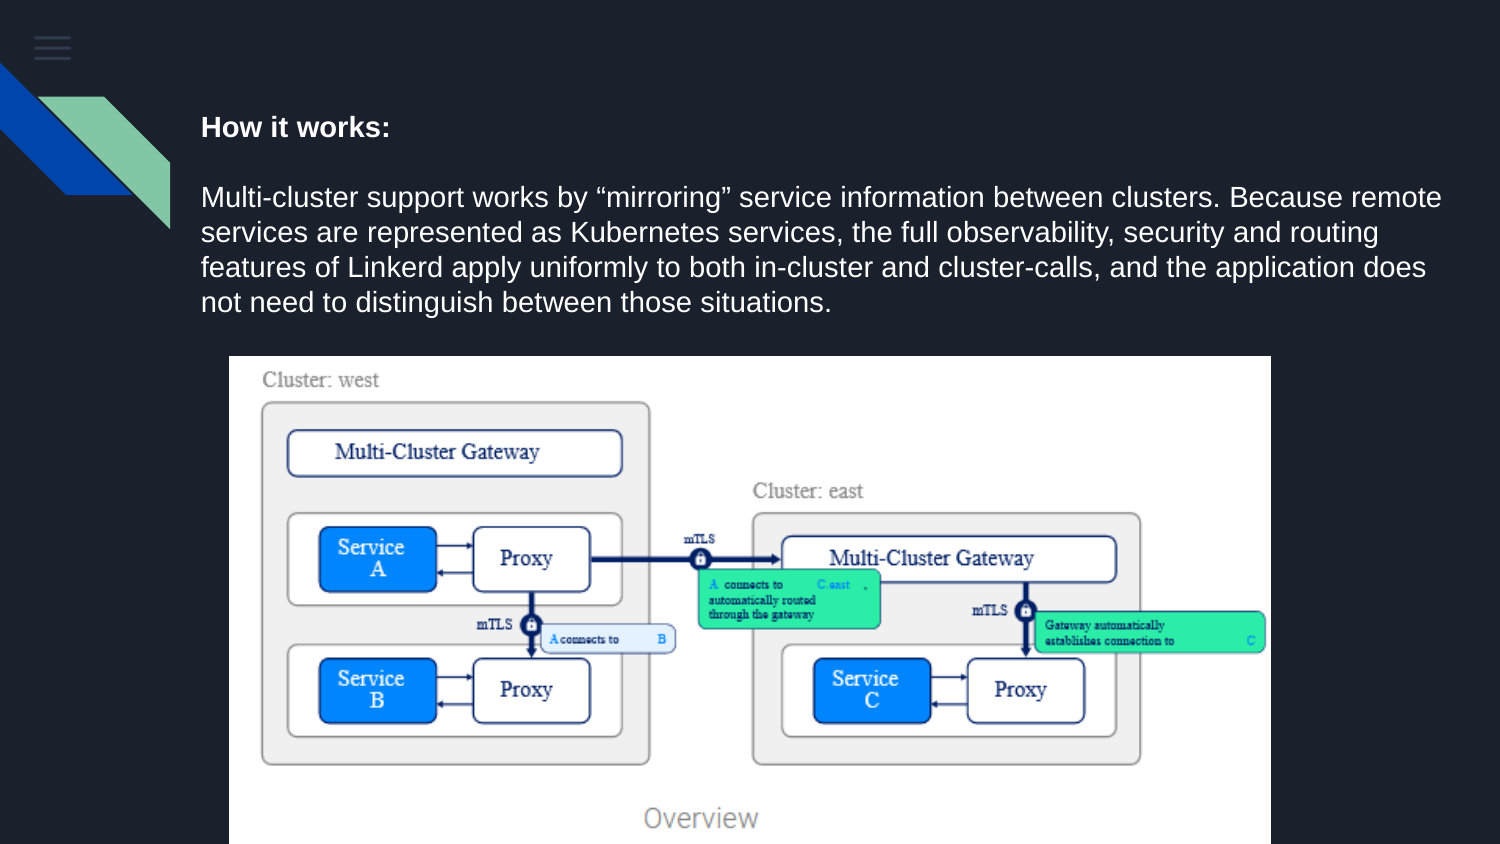

How it works:
Multi-cluster support works by “mirroring” service information between clusters. Because remote services are represented as Kubernetes services, the full observability, security and routing features of Linkerd apply uniformly to both in-cluster and cluster-calls, and the application does not need to distinguish between those situations.